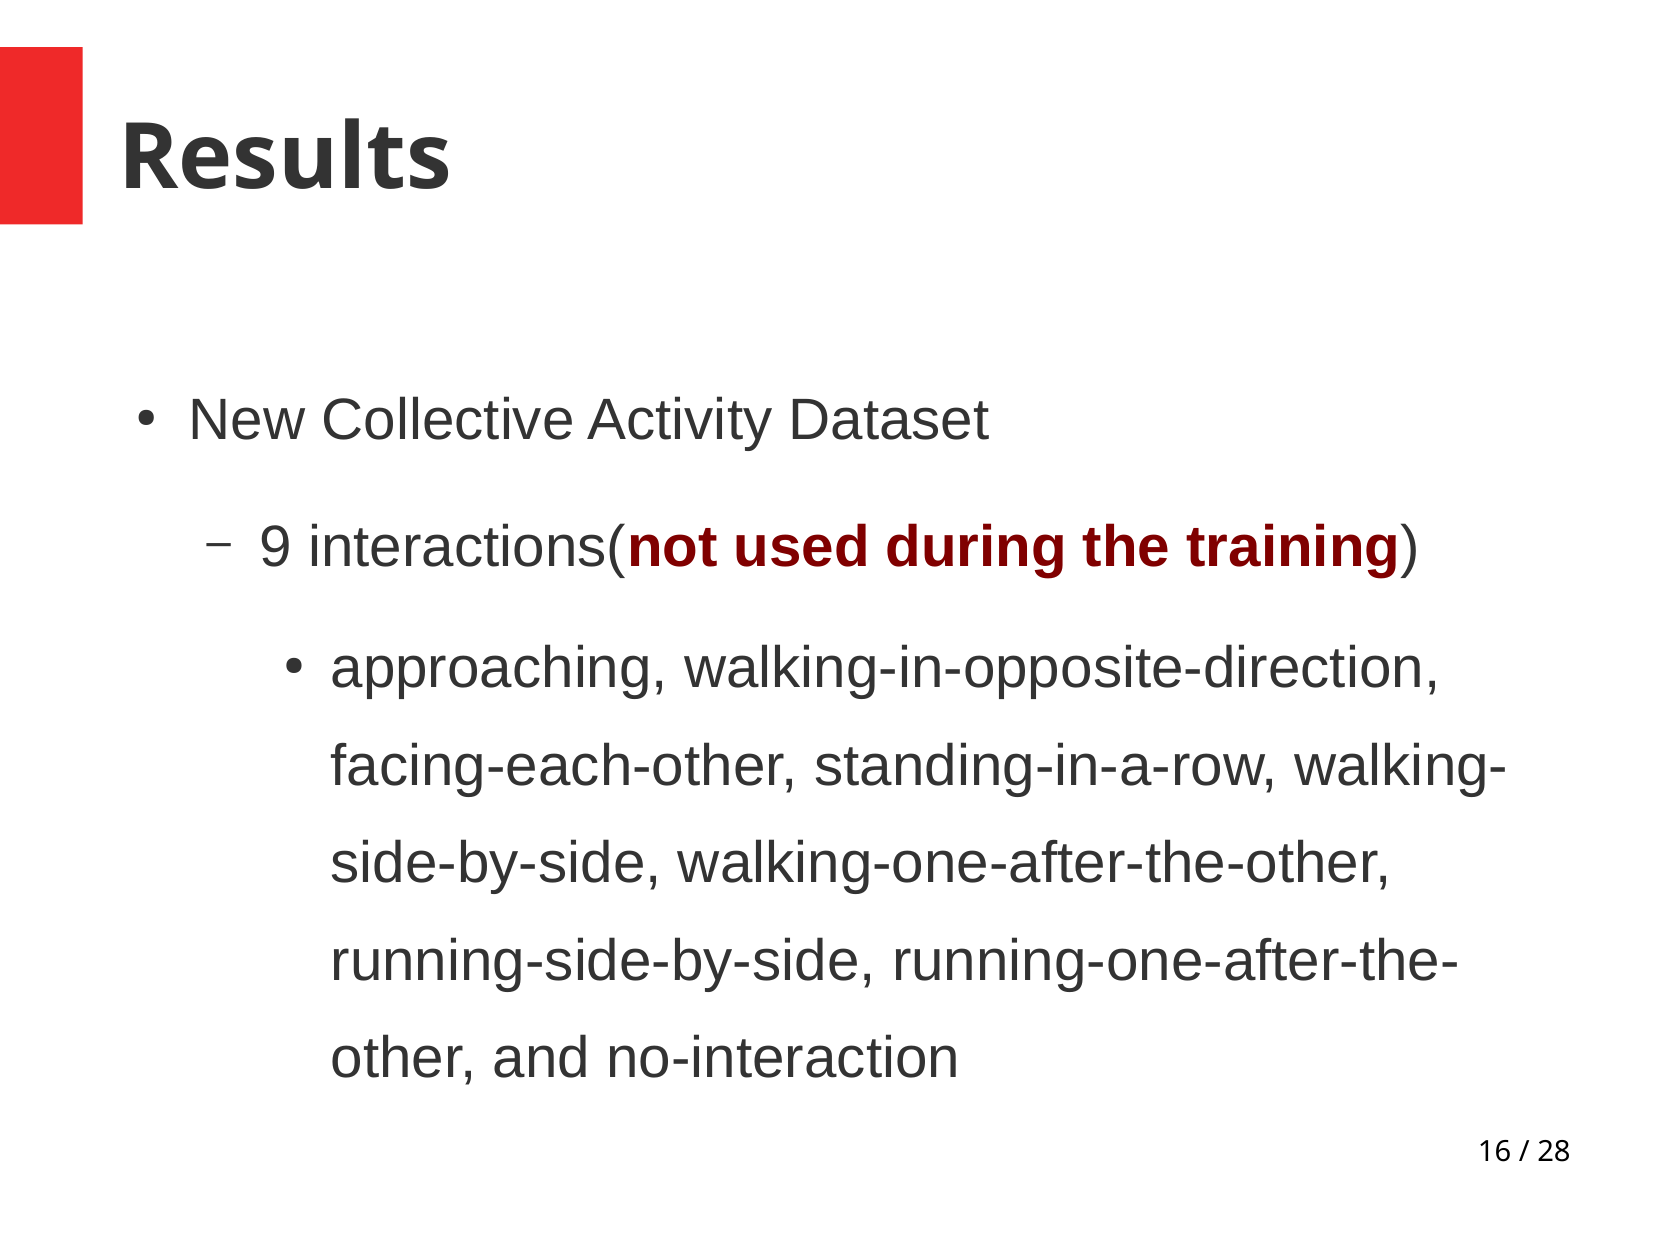

# Results
New Collective Activity Dataset
9 interactions(not used during the training)
approaching, walking-in-opposite-direction, facing-each-other, standing-in-a-row, walking-side-by-side, walking-one-after-the-other, running-side-by-side, running-one-after-the-other, and no-interaction
16